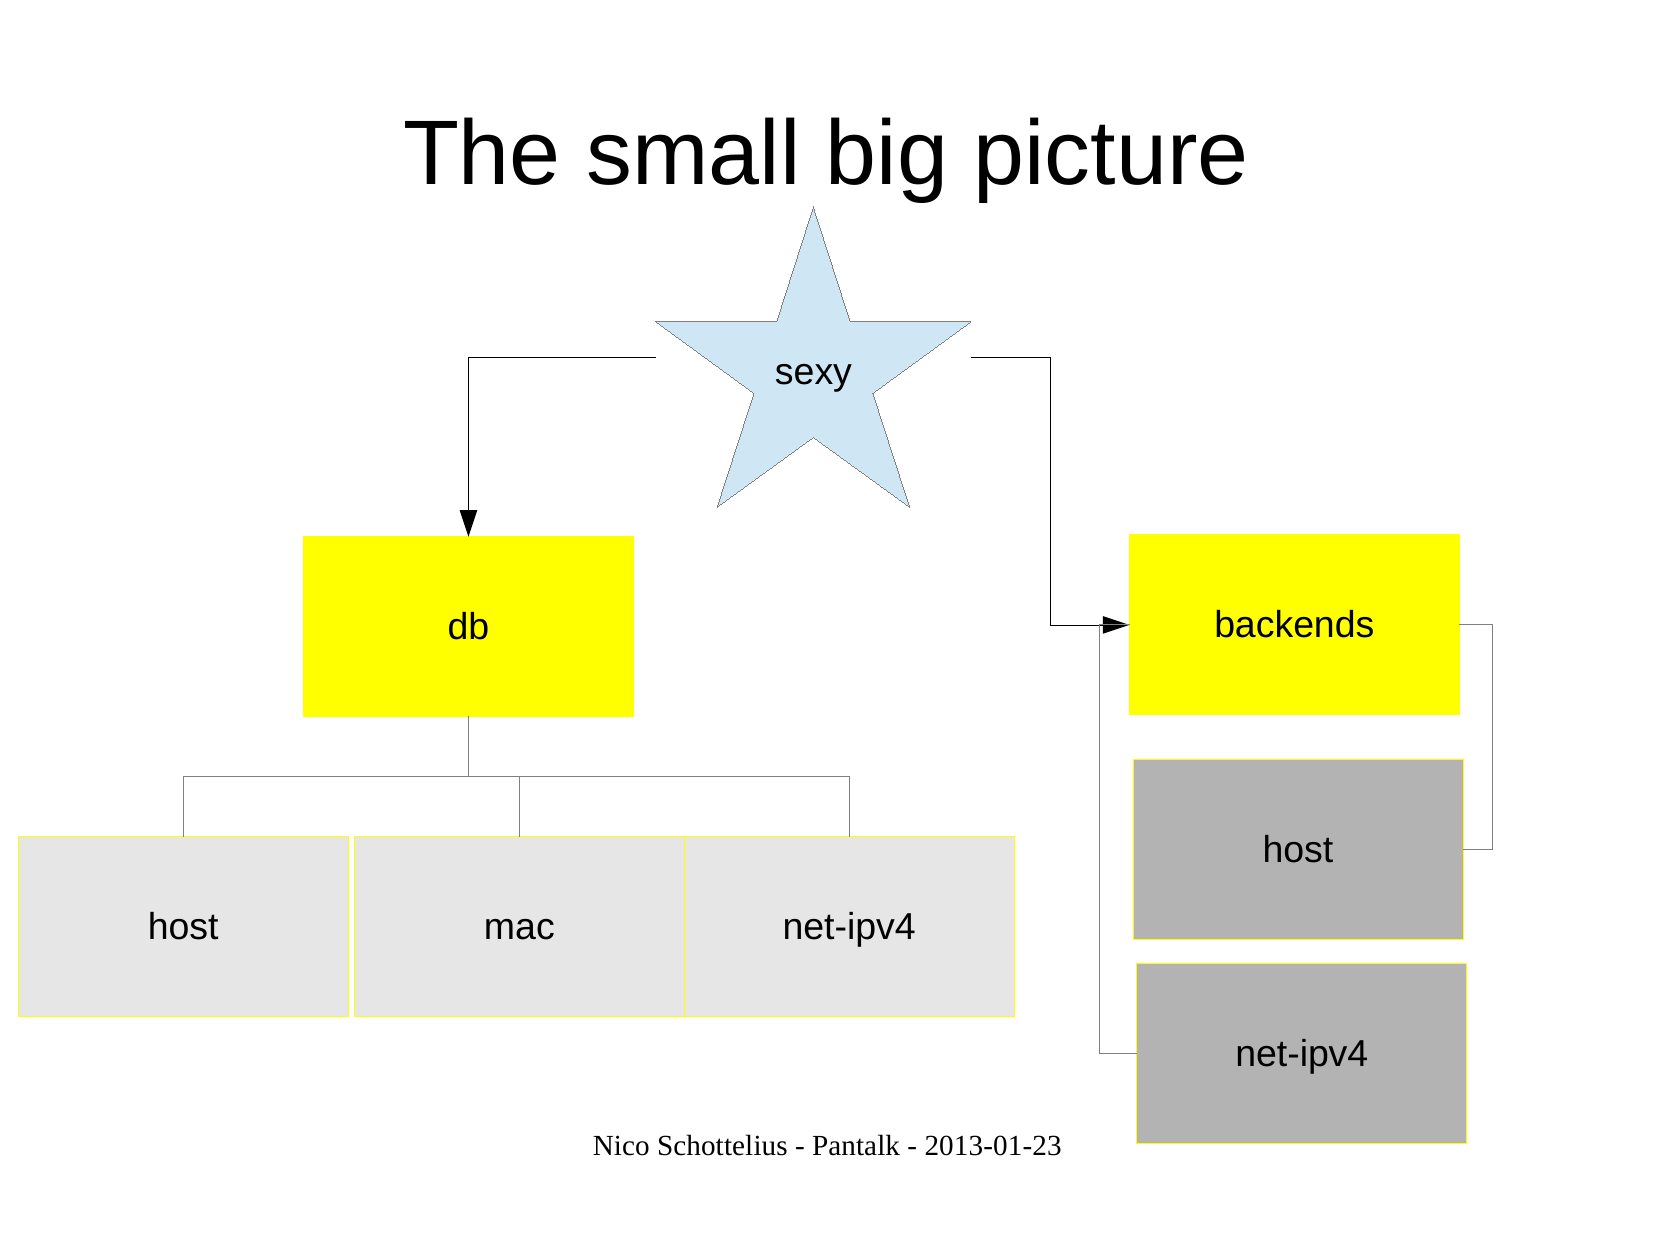

# The small big picture
sexy
backends
db
host
host
mac
net-ipv4
net-ipv4
Nico Schottelius - Pantalk - 2013-01-23